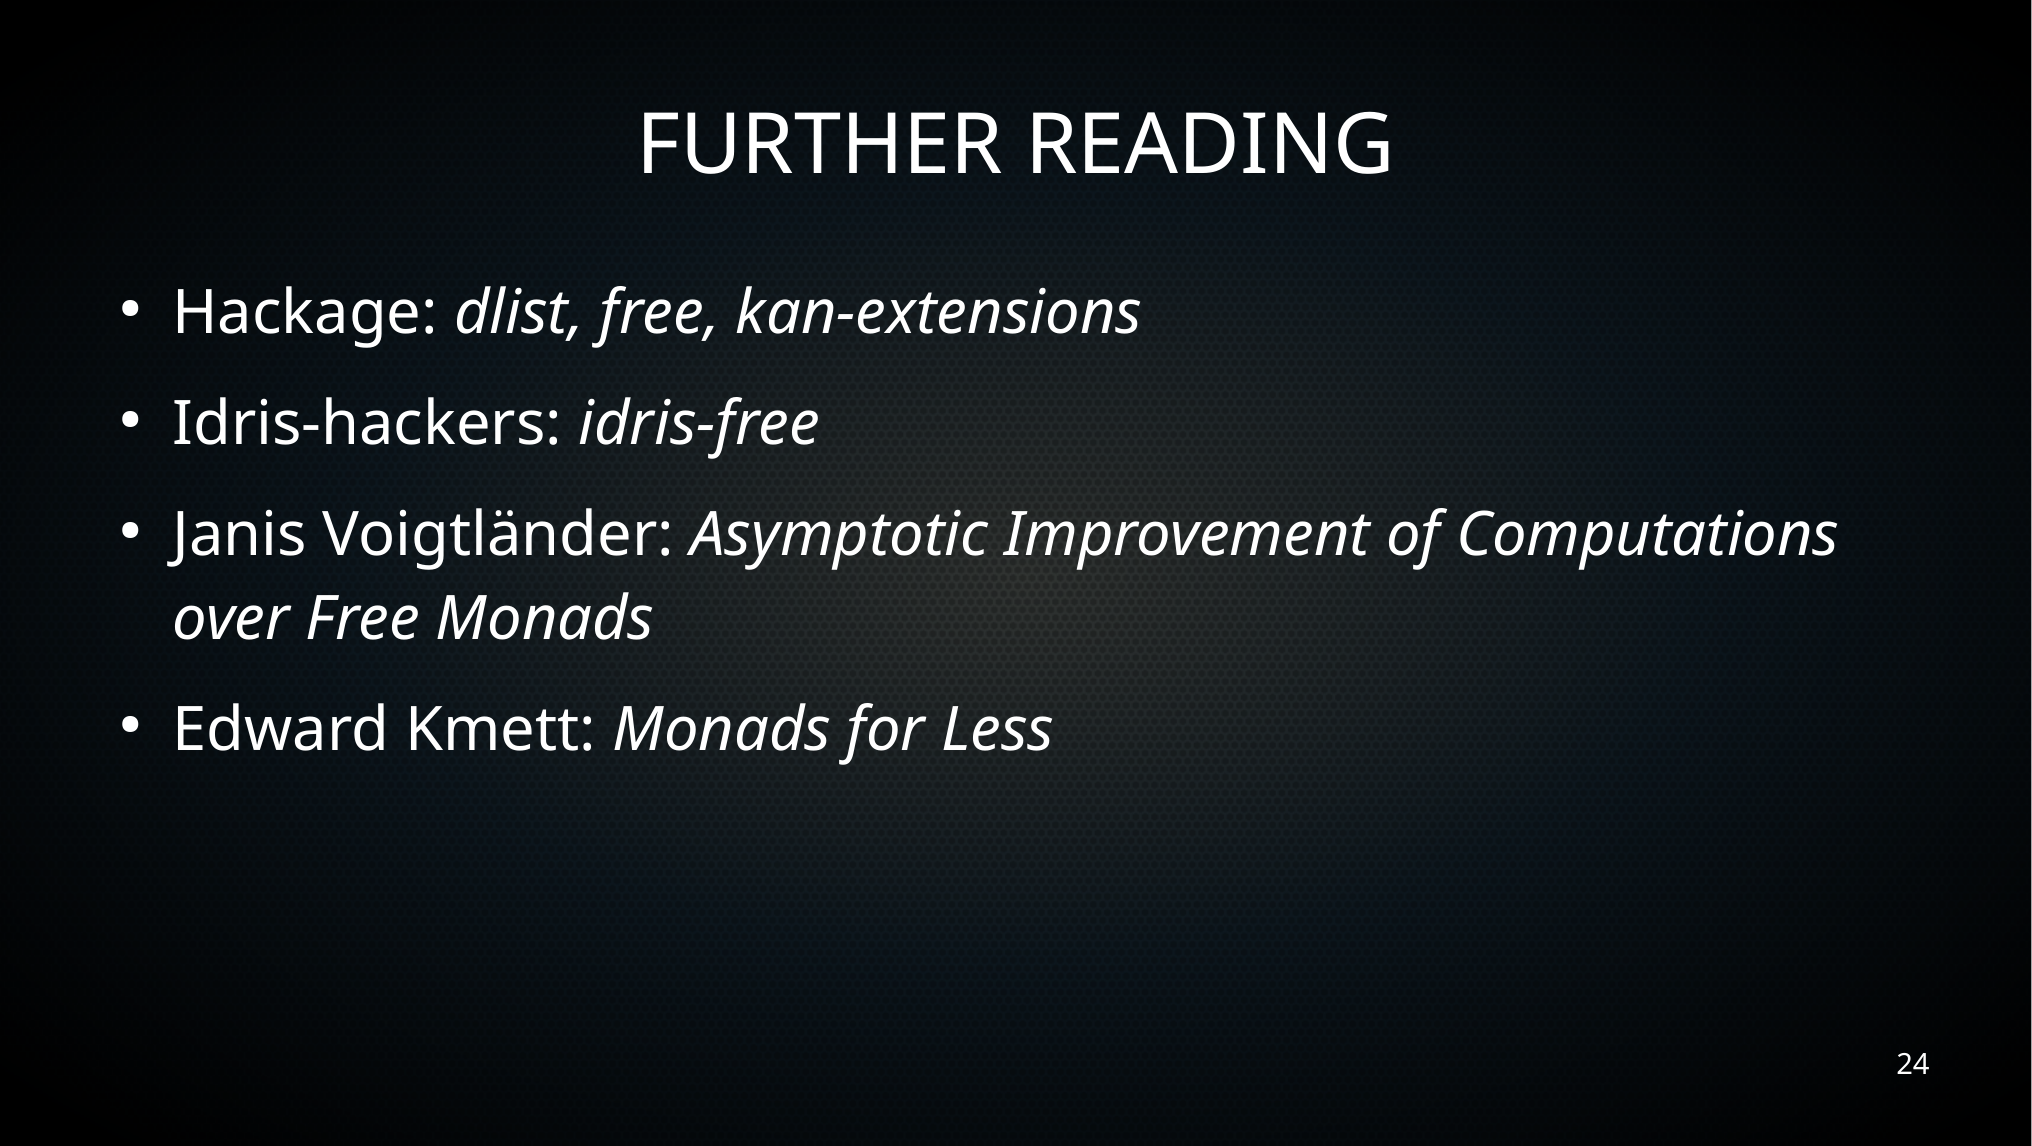

# FURTHER READING
Hackage: dlist, free, kan-extensions
Idris-hackers: idris-free
Janis Voigtländer: Asymptotic Improvement of Computations over Free Monads
Edward Kmett: Monads for Less
24